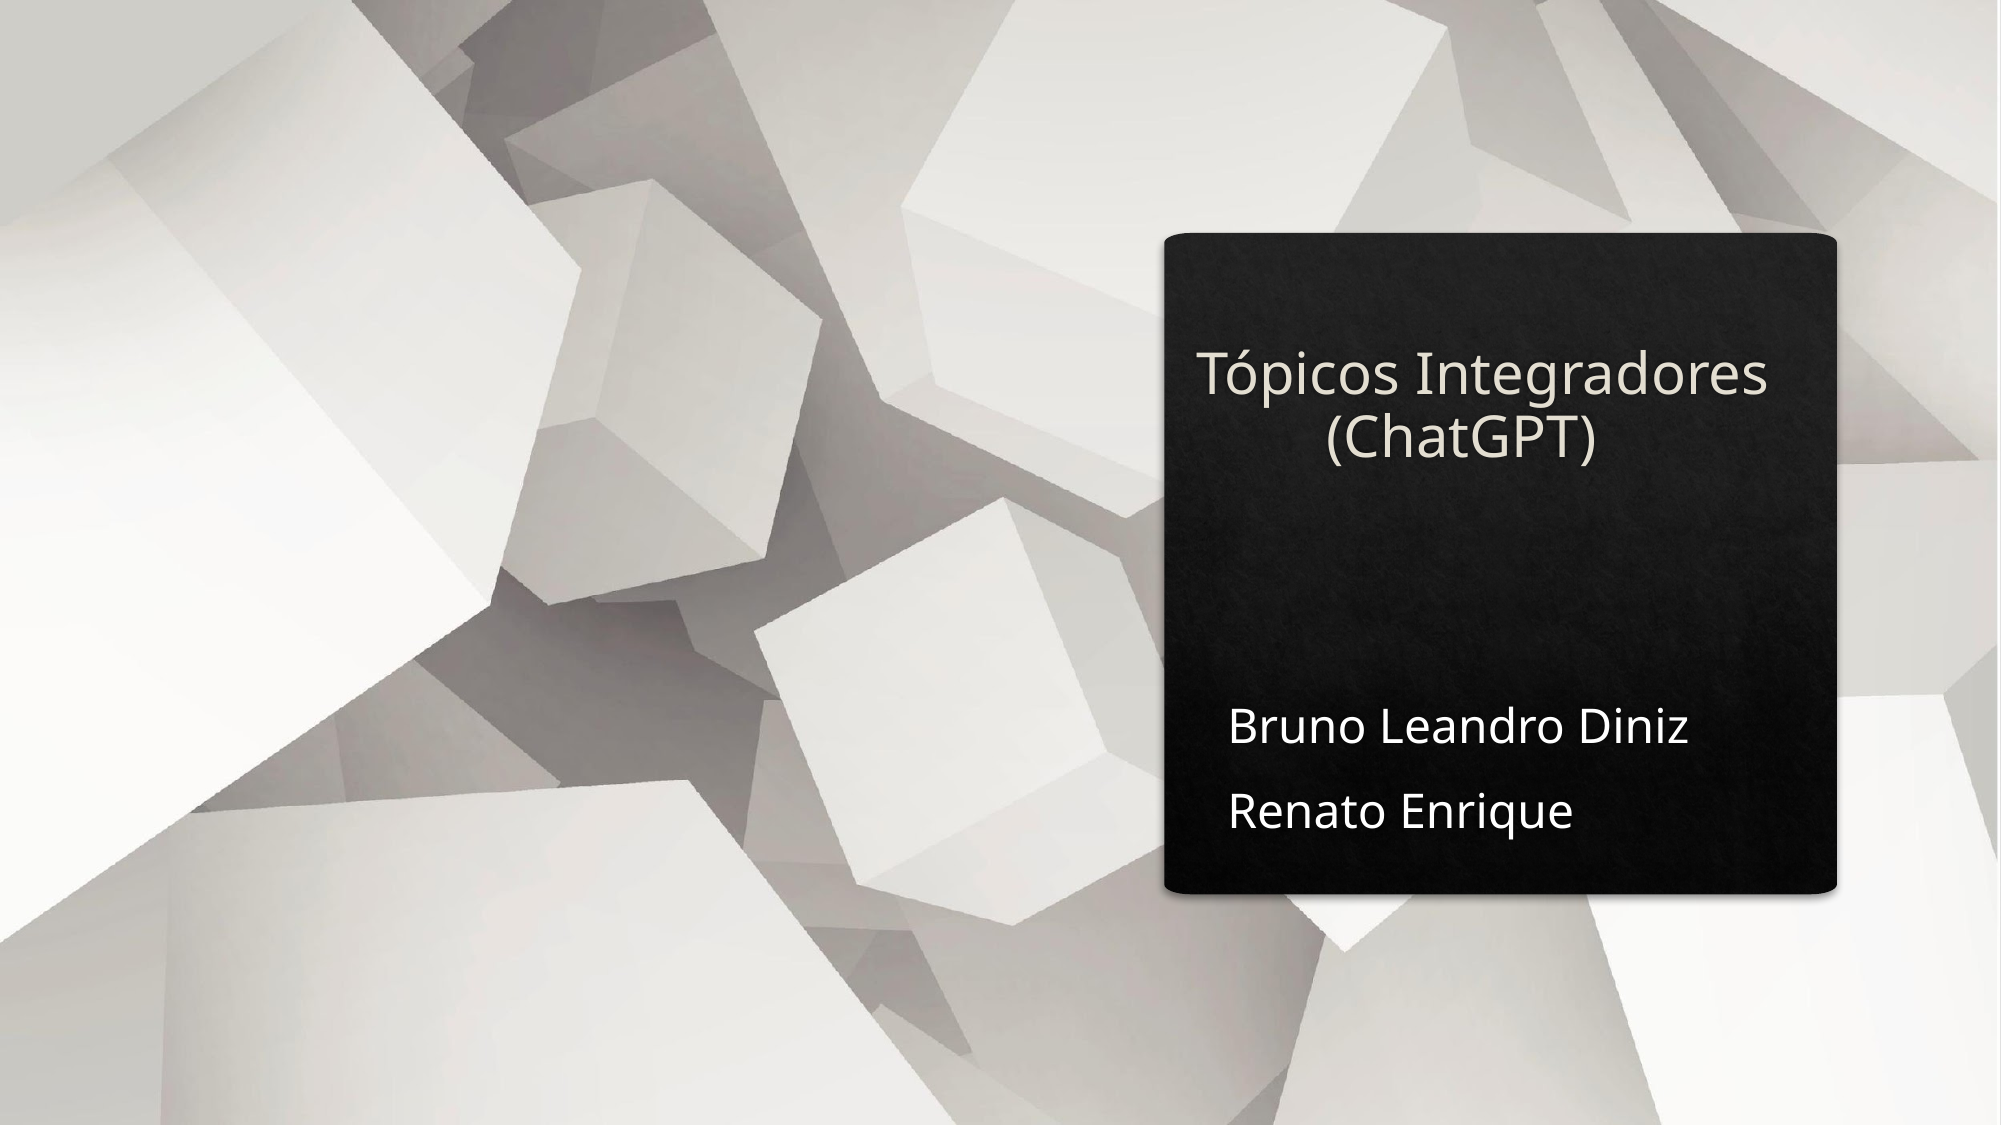

# Tópicos Integradores
	(ChatGPT)
Bruno Leandro Diniz
Renato Enrique